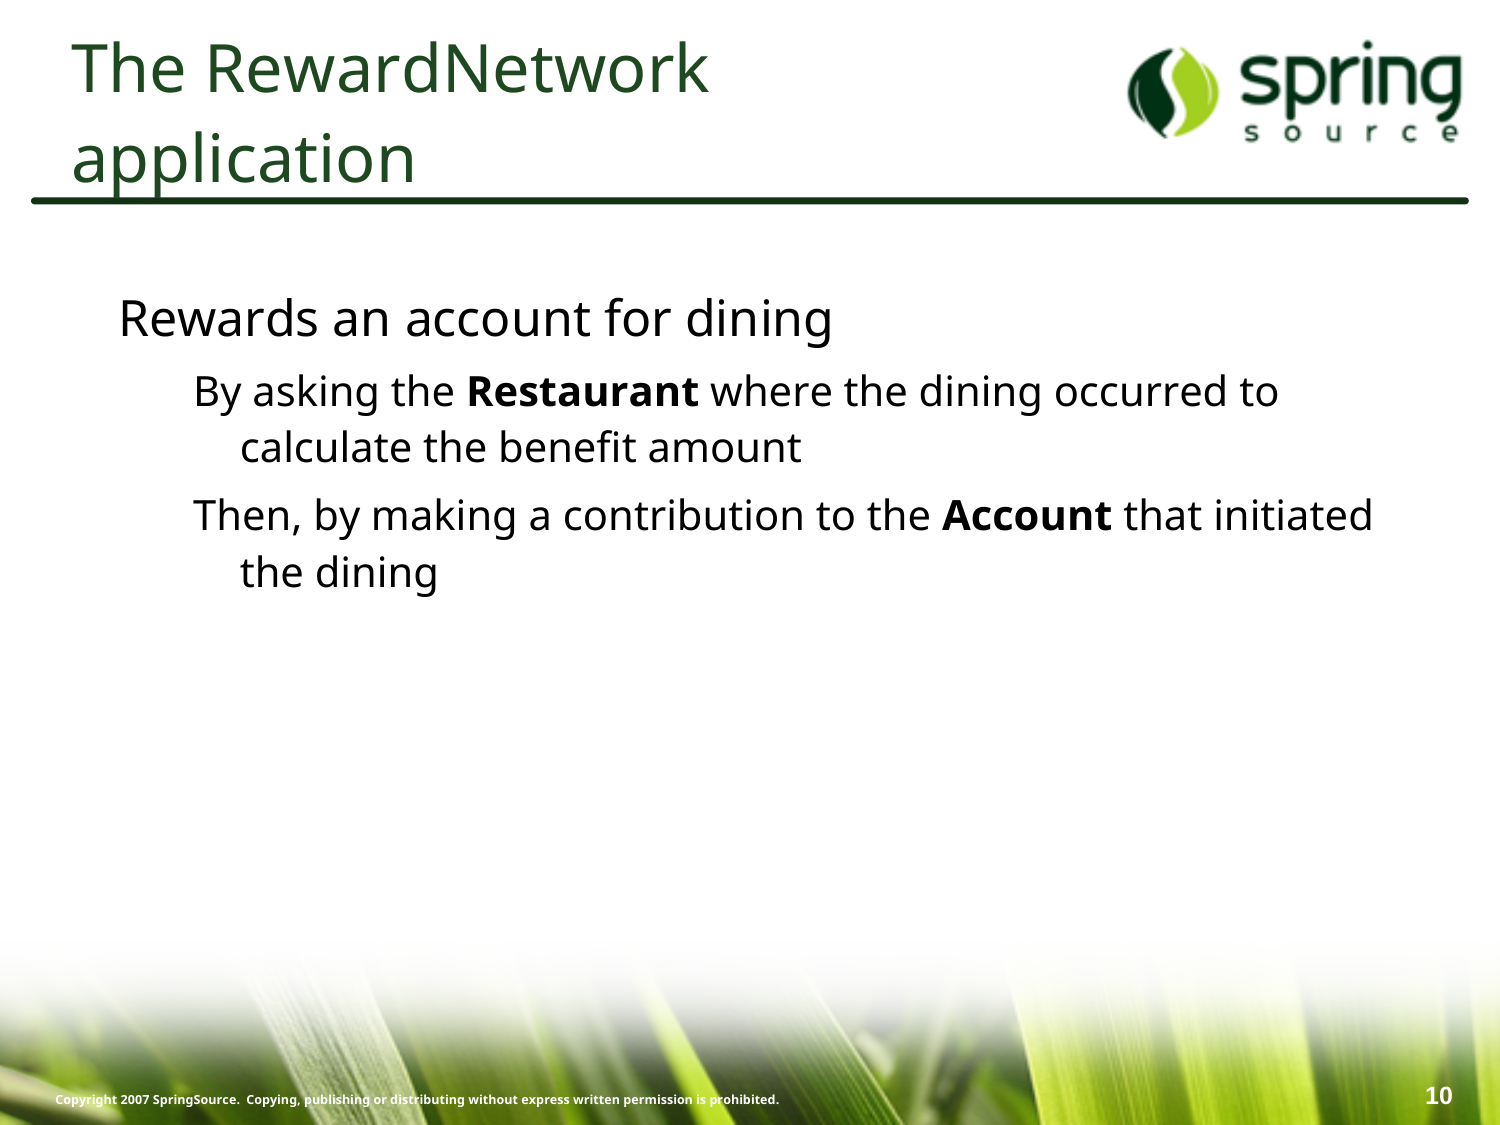

# The RewardNetwork application
Rewards an account for dining
By asking the Restaurant where the dining occurred to calculate the benefit amount
Then, by making a contribution to the Account that initiated the dining